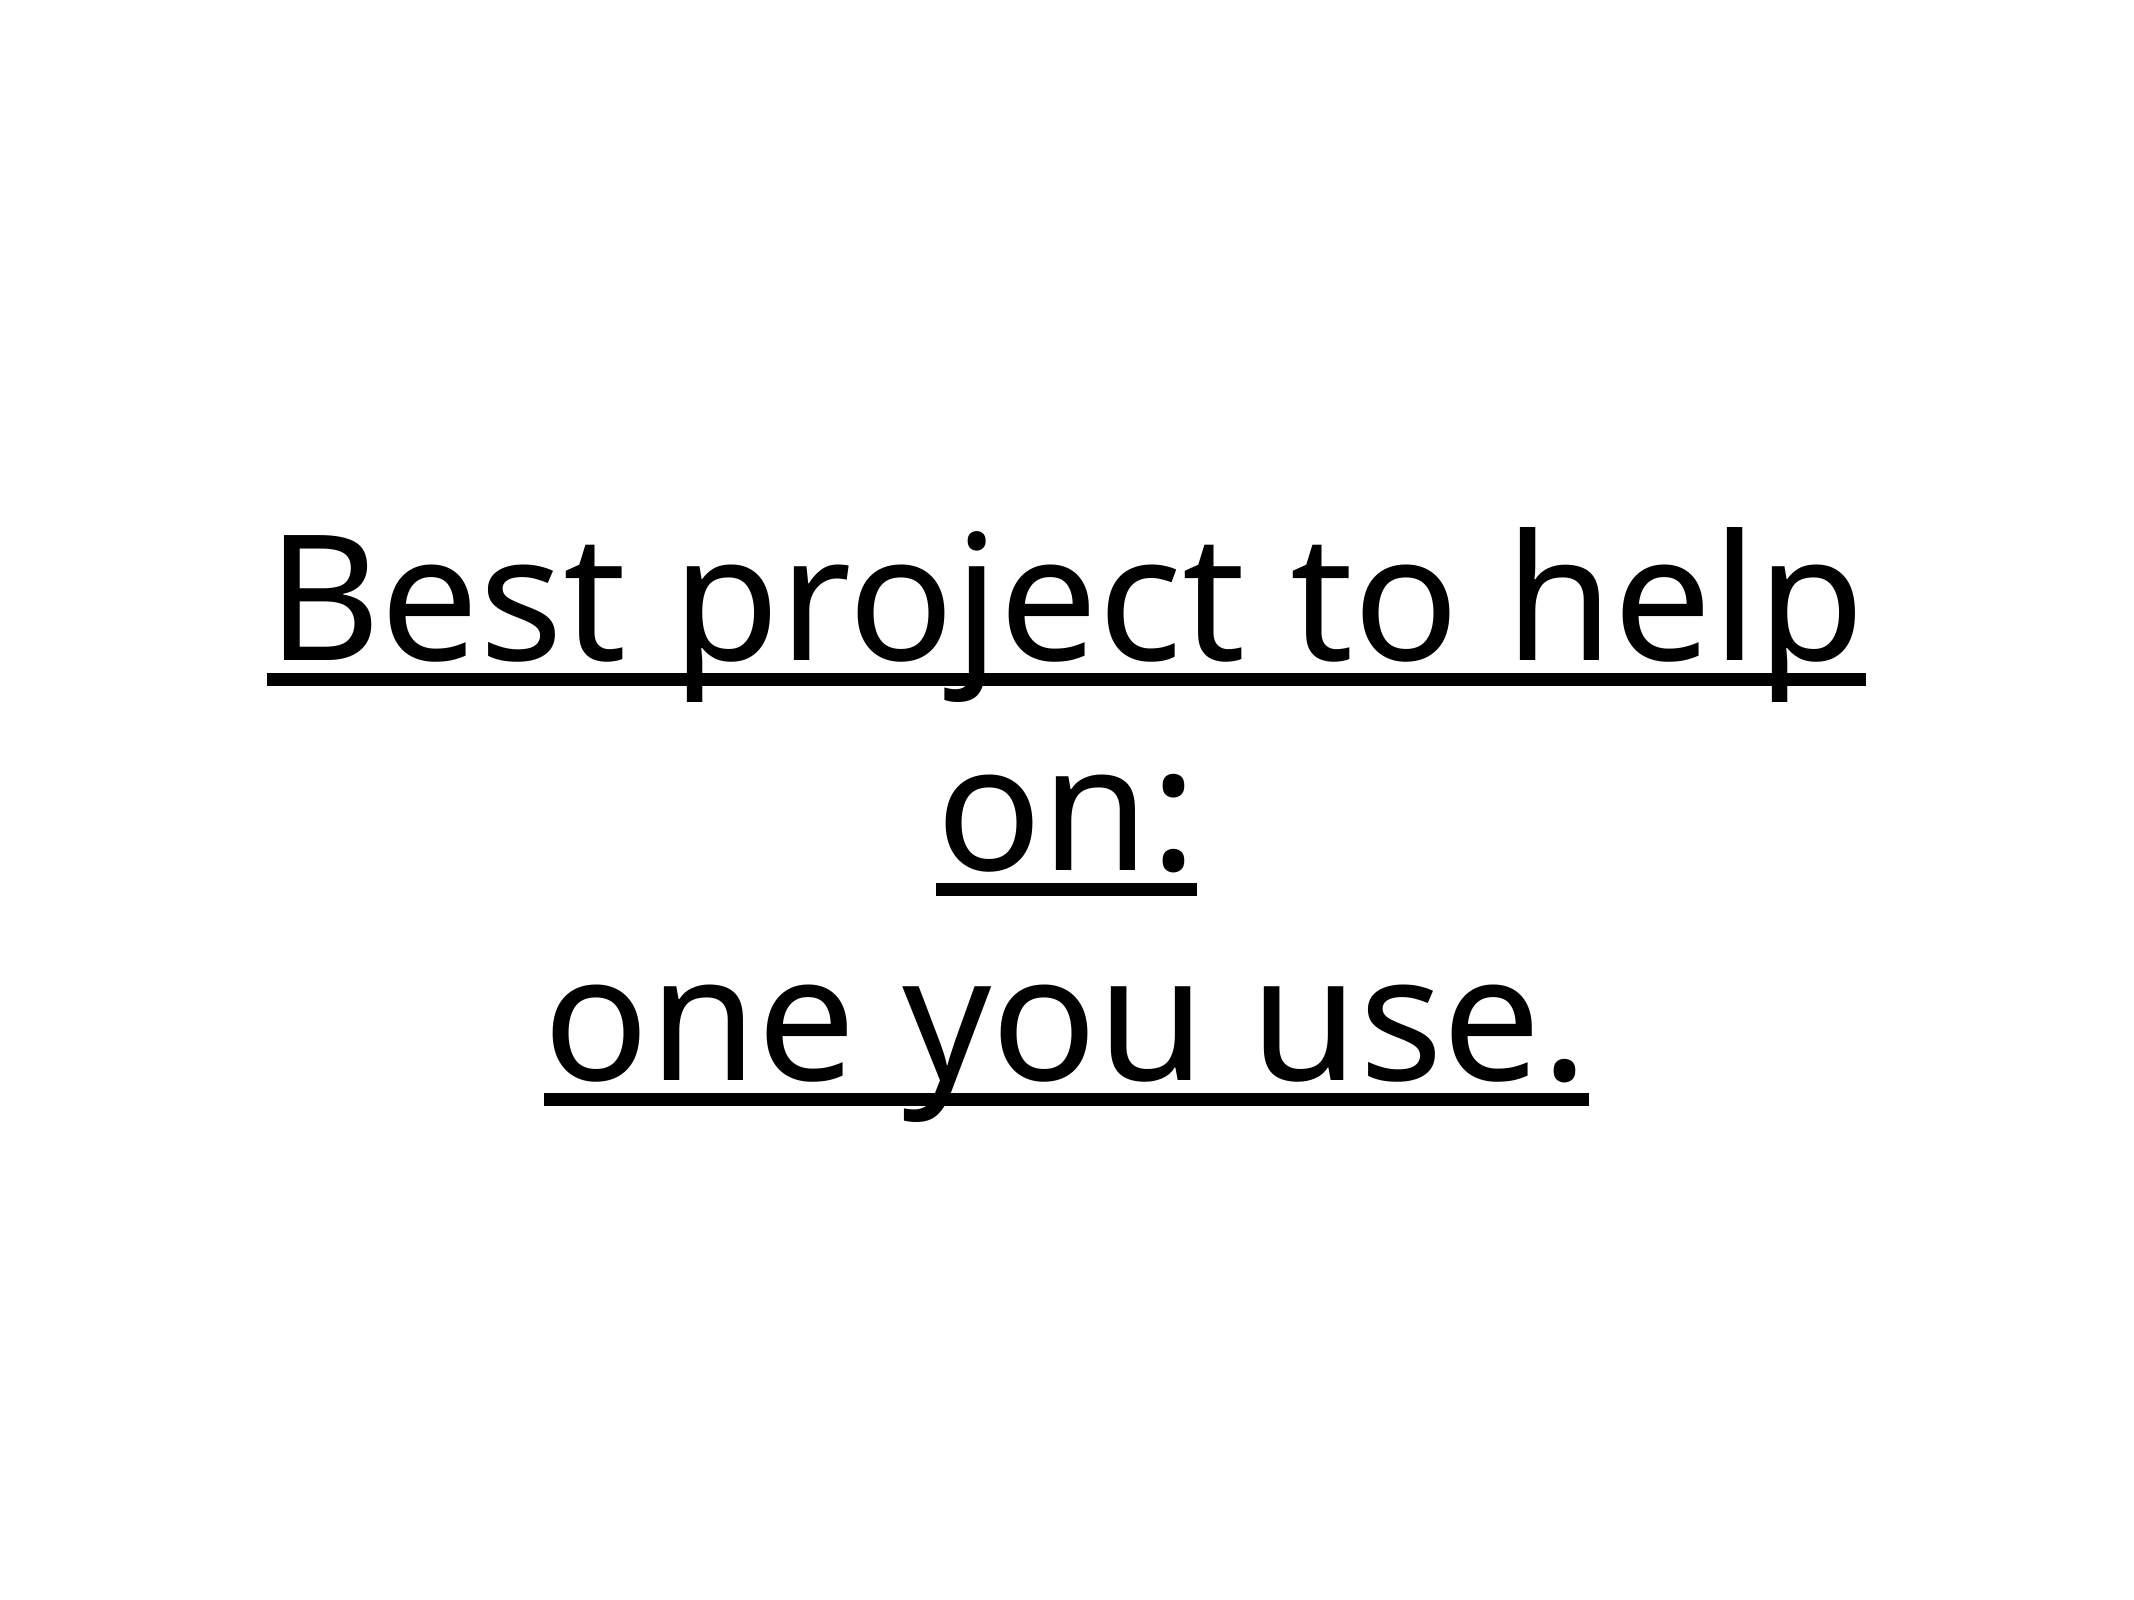

# Best project to help on: one you use.